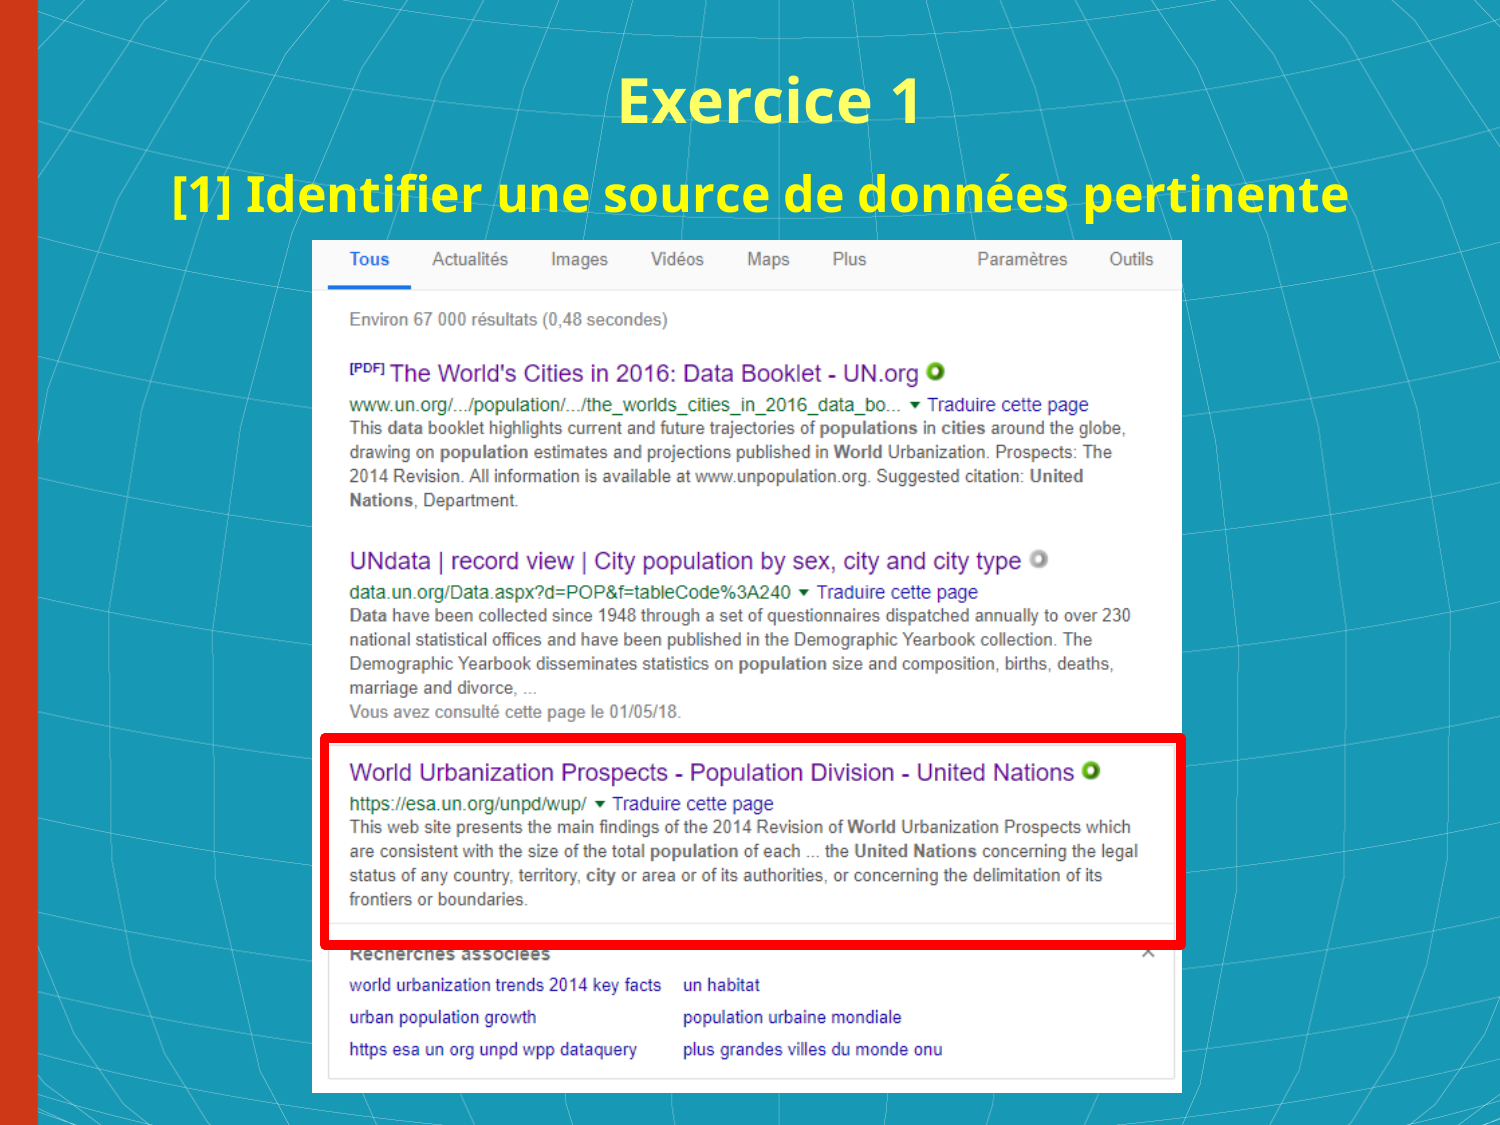

# Exercice 1
[1] Identifier une source de données pertinente